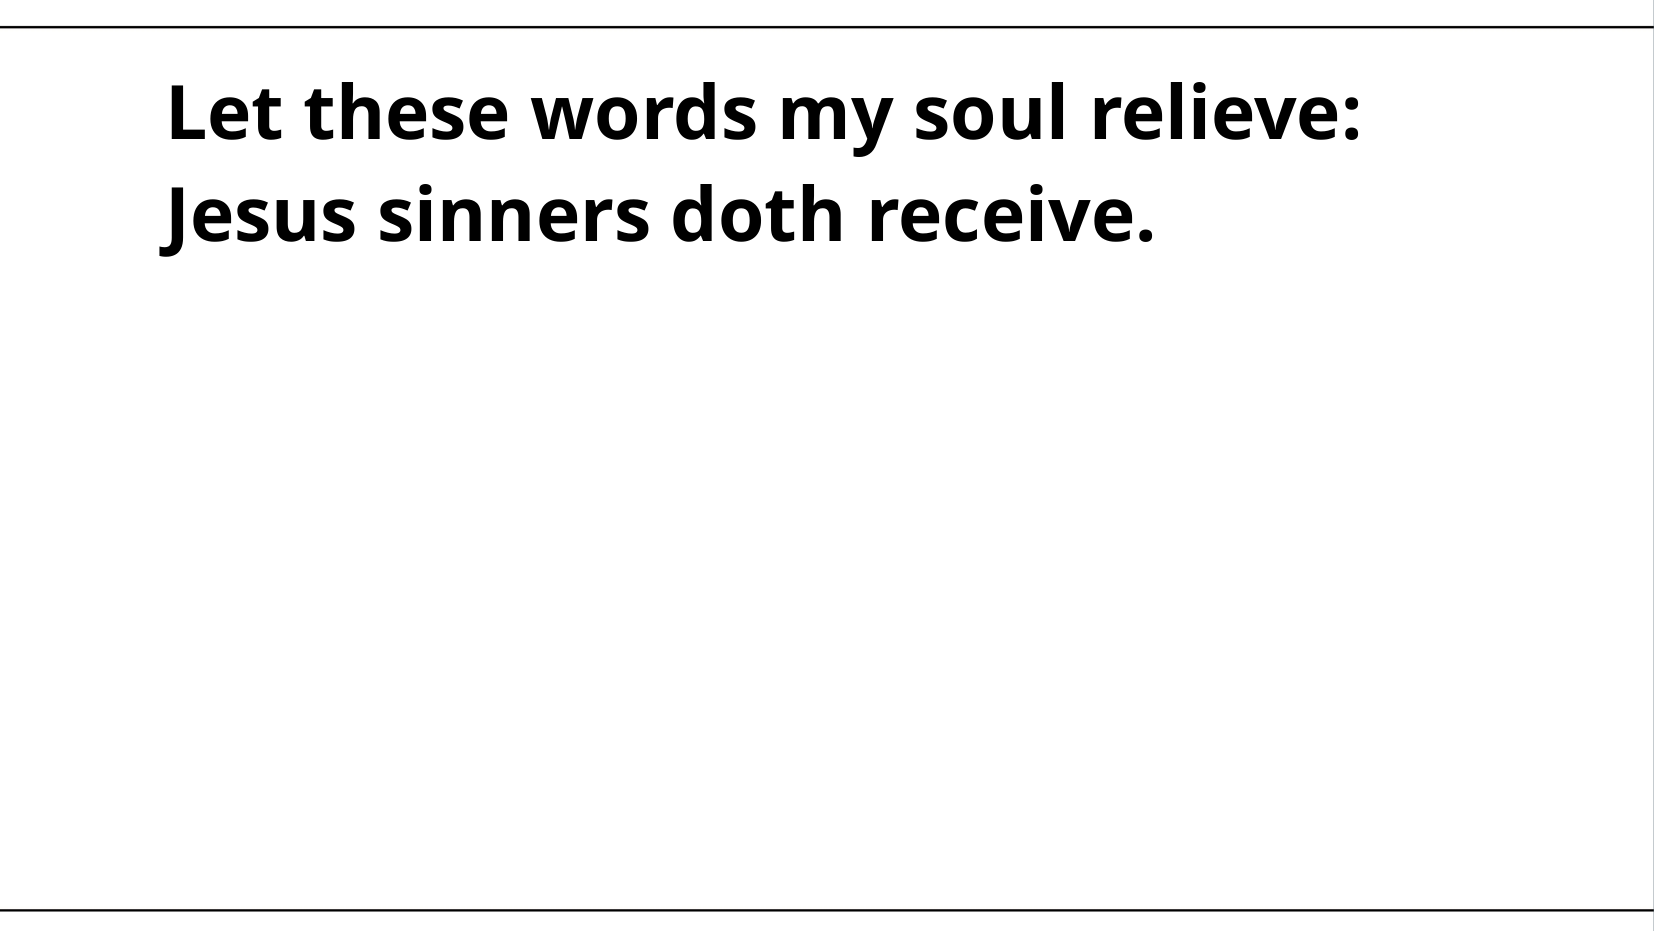

Let these words my soul relieve:
 Jesus sinners doth receive.